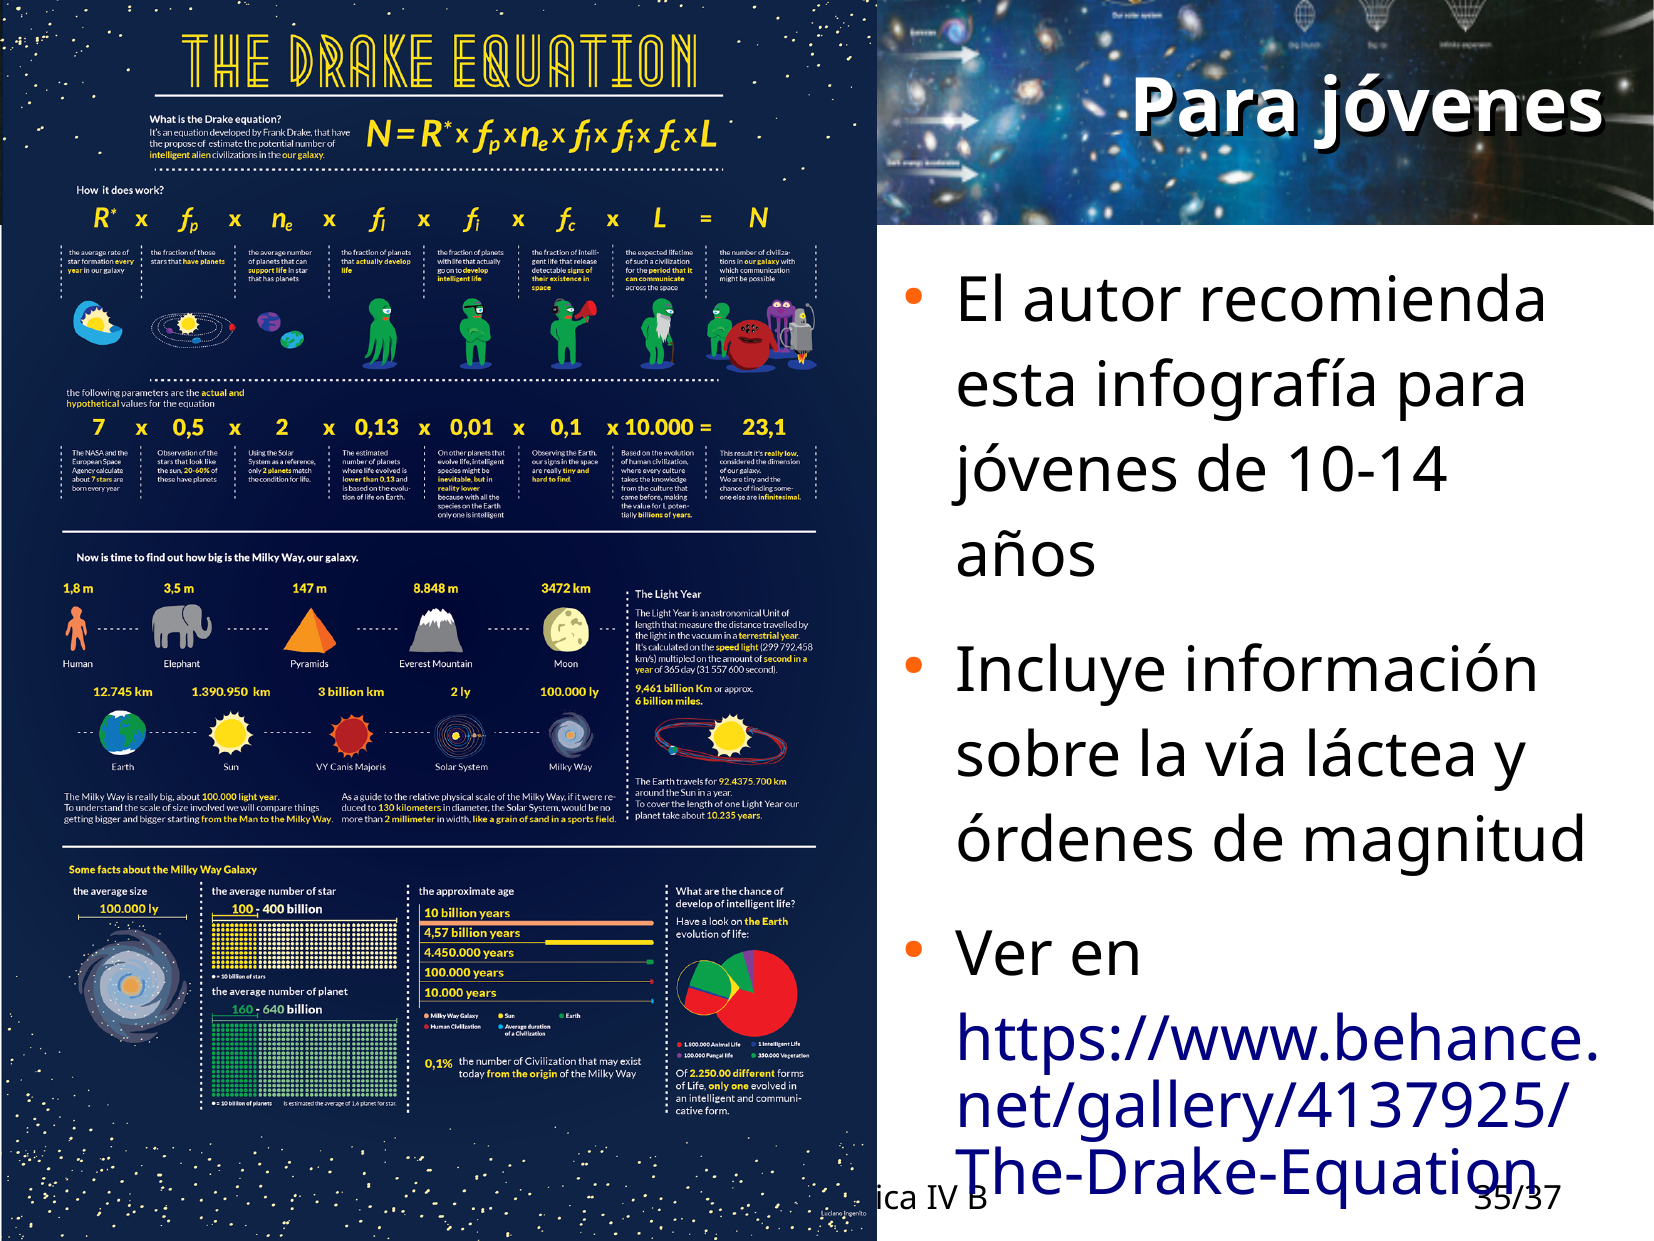

# Para jóvenes
El autor recomienda esta infografía para jóvenes de 10-14 años
Incluye información sobre la vía láctea y órdenes de magnitud
Ver en
https://www.behance.net/gallery/4137925/The-Drake-Equation
H. Asorey - Física IV B
35